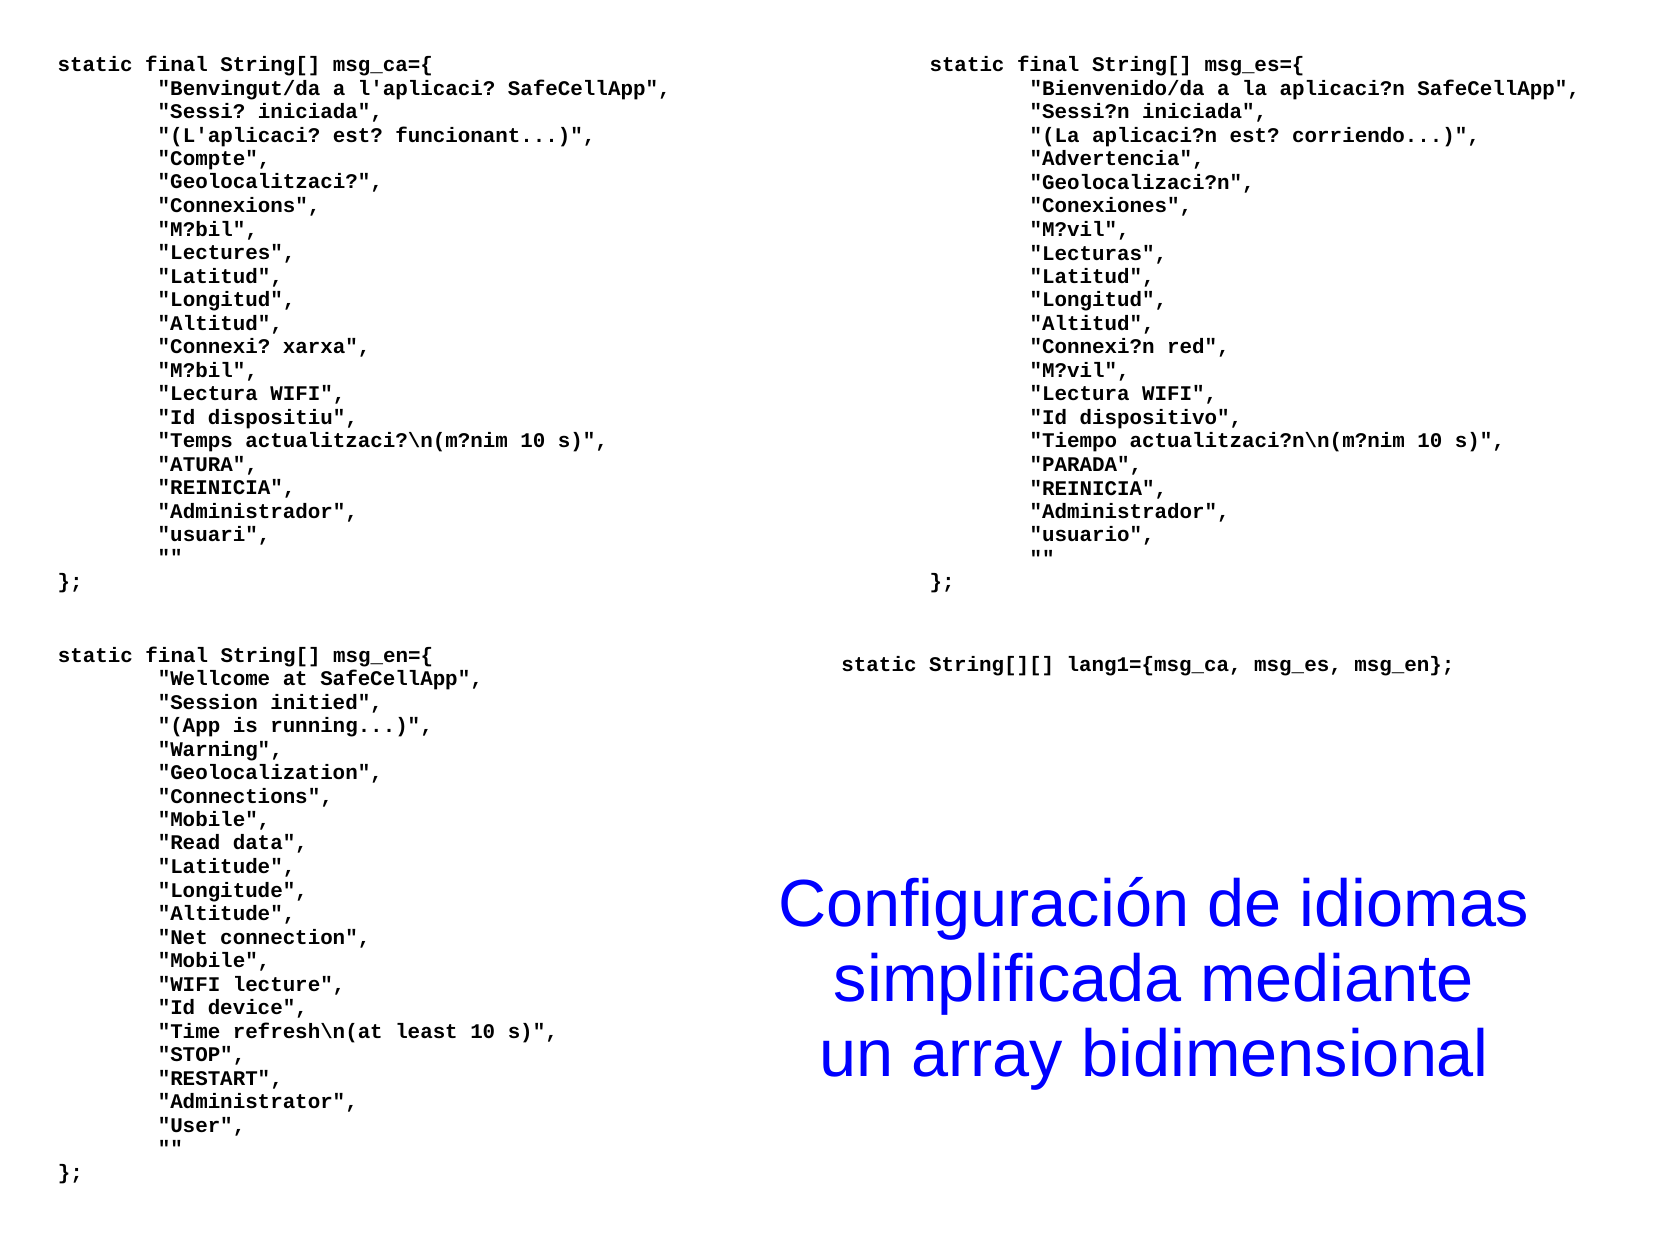

static final String[] msg_ca={
 "Benvingut/da a l'aplicaci? SafeCellApp",
 "Sessi? iniciada",
 "(L'aplicaci? est? funcionant...)",
 "Compte",
 "Geolocalitzaci?",
 "Connexions",
 "M?bil",
 "Lectures",
 "Latitud",
 "Longitud",
 "Altitud",
 "Connexi? xarxa",
 "M?bil",
 "Lectura WIFI",
 "Id dispositiu",
 "Temps actualitzaci?\n(m?nim 10 s)",
 "ATURA",
 "REINICIA",
 "Administrador",
 "usuari",
 ""
};
static final String[] msg_es={
 "Bienvenido/da a la aplicaci?n SafeCellApp",
 "Sessi?n iniciada",
 "(La aplicaci?n est? corriendo...)",
 "Advertencia",
 "Geolocalizaci?n",
 "Conexiones",
 "M?vil",
 "Lecturas",
 "Latitud",
 "Longitud",
 "Altitud",
 "Connexi?n red",
 "M?vil",
 "Lectura WIFI",
 "Id dispositivo",
 "Tiempo actualitzaci?n\n(m?nim 10 s)",
 "PARADA",
 "REINICIA",
 "Administrador",
 "usuario",
 ""
};
static final String[] msg_en={
 "Wellcome at SafeCellApp",
 "Session initied",
 "(App is running...)",
 "Warning",
 "Geolocalization",
 "Connections",
 "Mobile",
 "Read data",
 "Latitude",
 "Longitude",
 "Altitude",
 "Net connection",
 "Mobile",
 "WIFI lecture",
 "Id device",
 "Time refresh\n(at least 10 s)",
 "STOP",
 "RESTART",
 "Administrator",
 "User",
 ""
};
static String[][] lang1={msg_ca, msg_es, msg_en};
# Configuración de idiomas simplificada mediante un array bidimensional